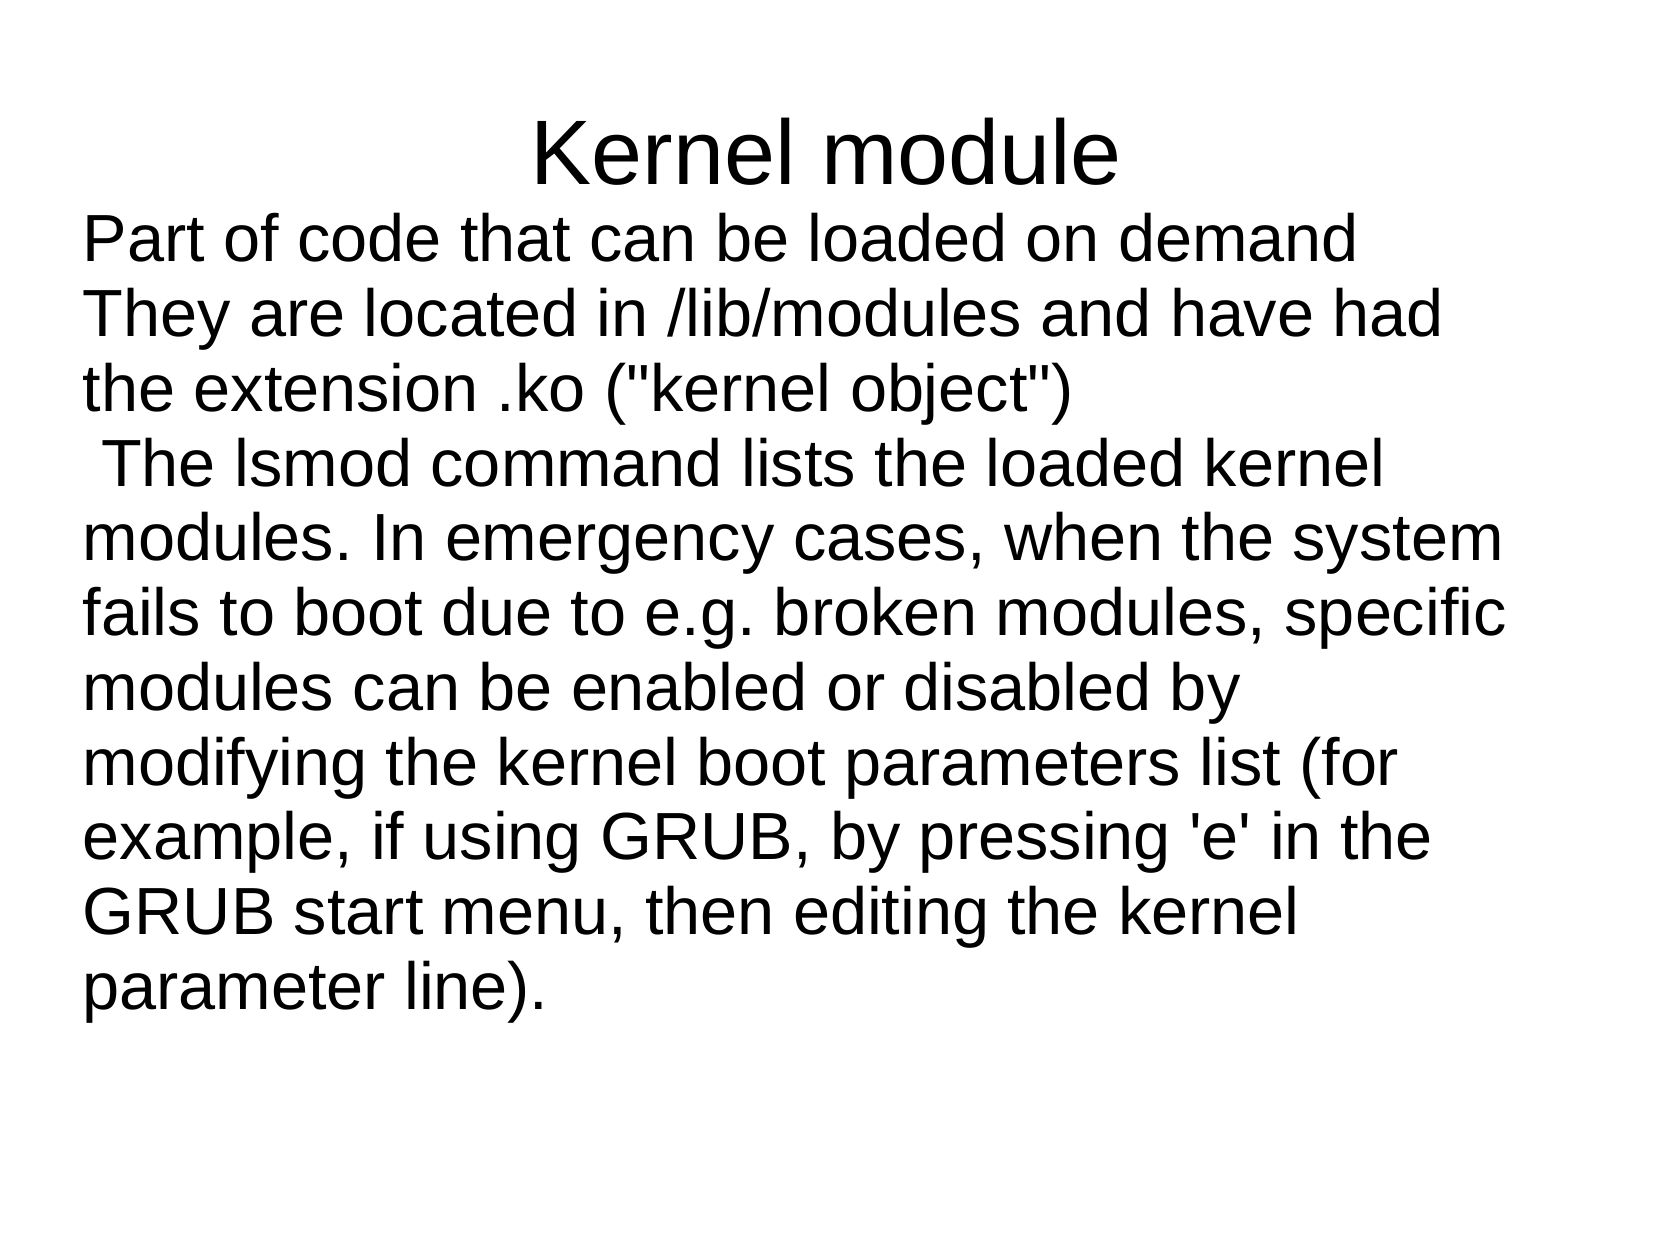

# Kernel module
Part of code that can be loaded on demand
They are located in /lib/modules and have had the extension .ko ("kernel object")
 The lsmod command lists the loaded kernel modules. In emergency cases, when the system fails to boot due to e.g. broken modules, specific modules can be enabled or disabled by modifying the kernel boot parameters list (for example, if using GRUB, by pressing 'e' in the GRUB start menu, then editing the kernel parameter line).